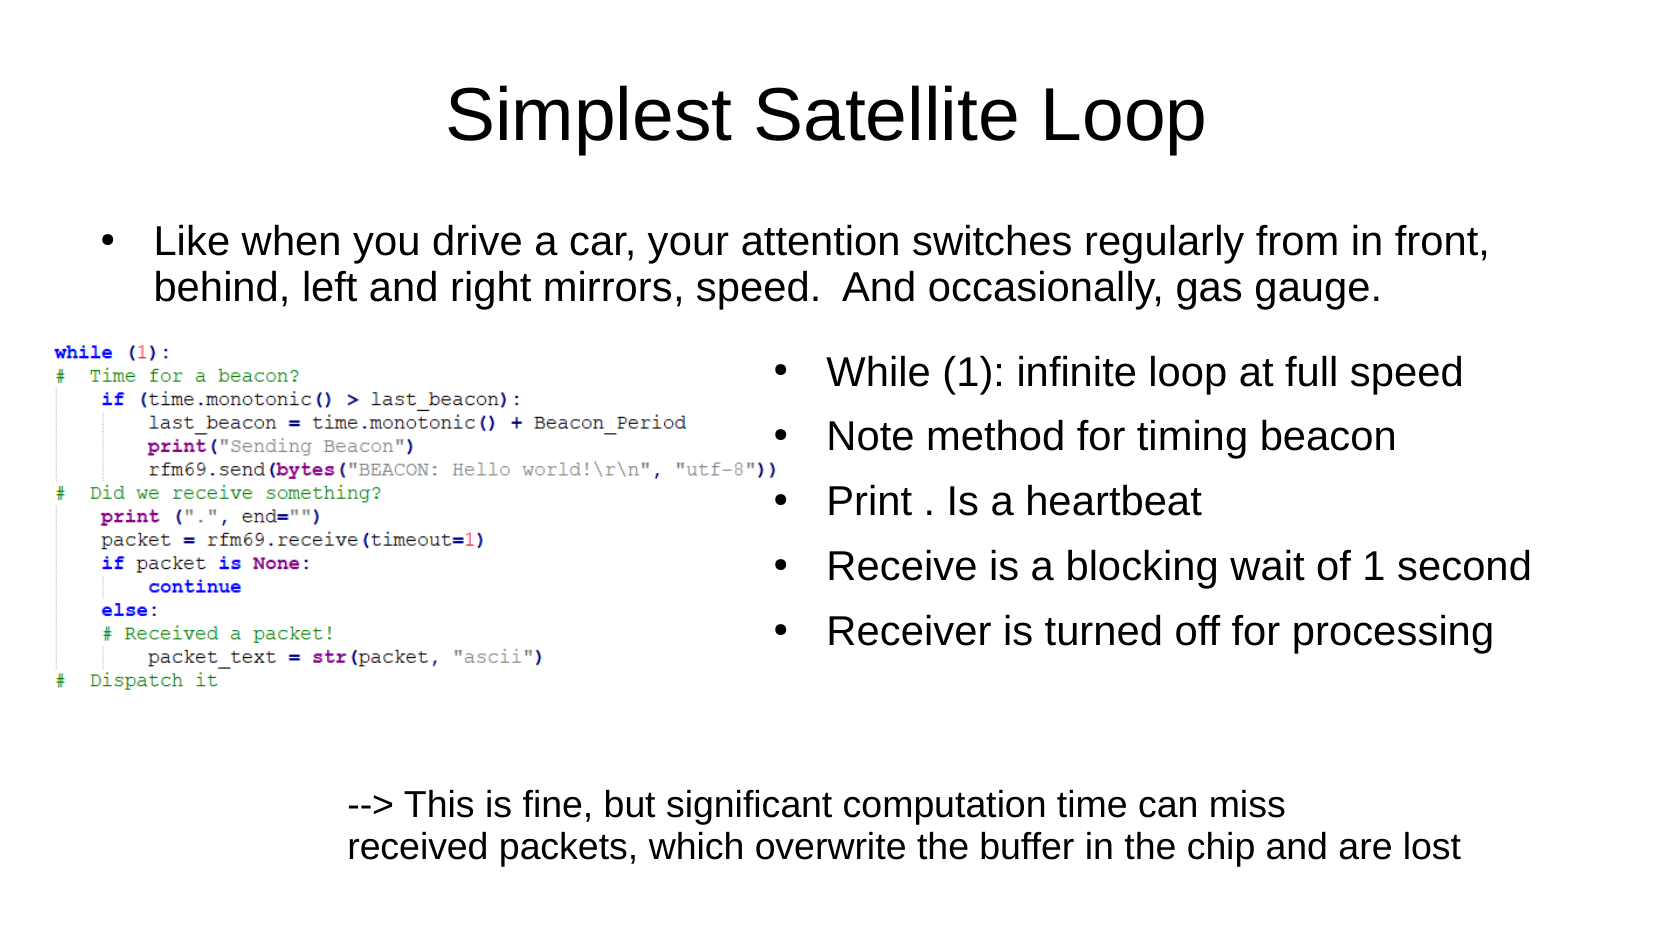

# Simplest Satellite Loop
Like when you drive a car, your attention switches regularly from in front, behind, left and right mirrors, speed. And occasionally, gas gauge.
While (1): infinite loop at full speed
Note method for timing beacon
Print . Is a heartbeat
Receive is a blocking wait of 1 second
Receiver is turned off for processing
--> This is fine, but significant computation time can miss
received packets, which overwrite the buffer in the chip and are lost